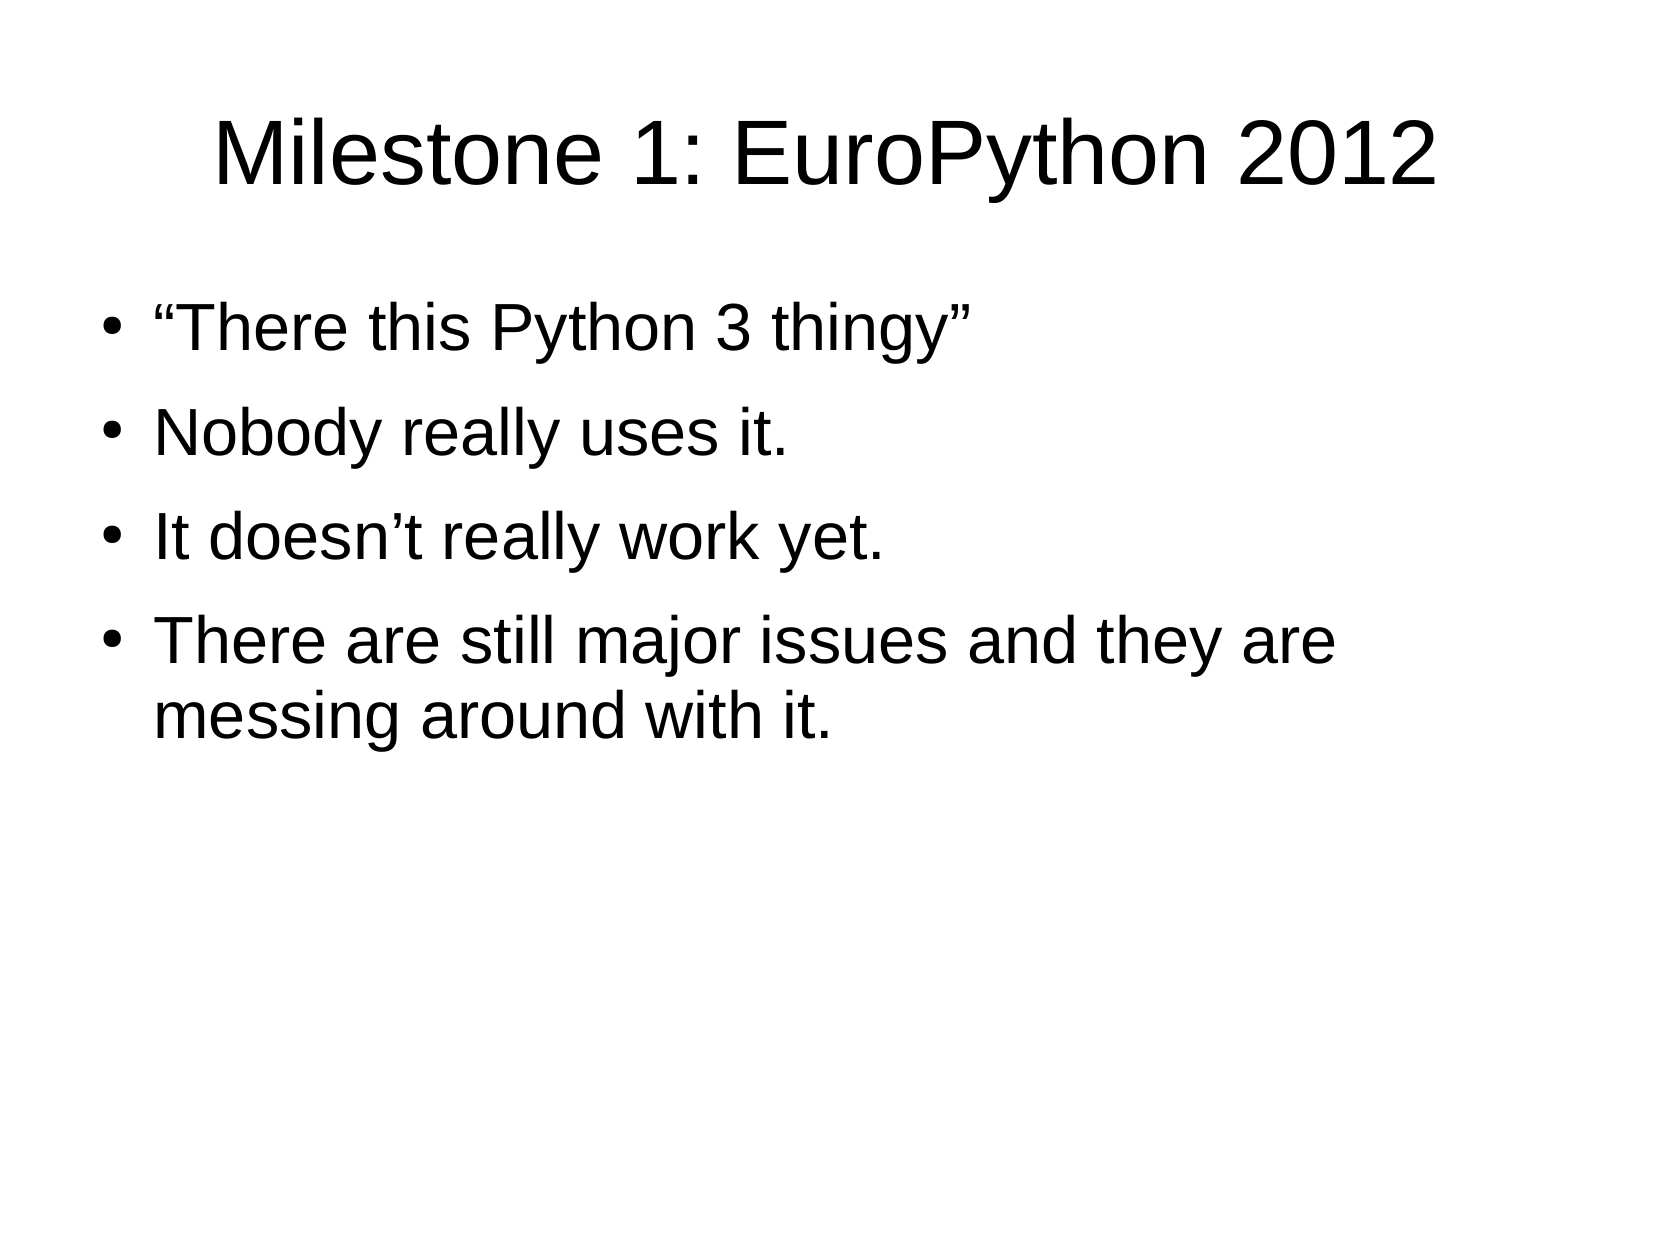

# Milestone 1: EuroPython 2012
“There this Python 3 thingy”
Nobody really uses it.
It doesn’t really work yet.
There are still major issues and they are messing around with it.